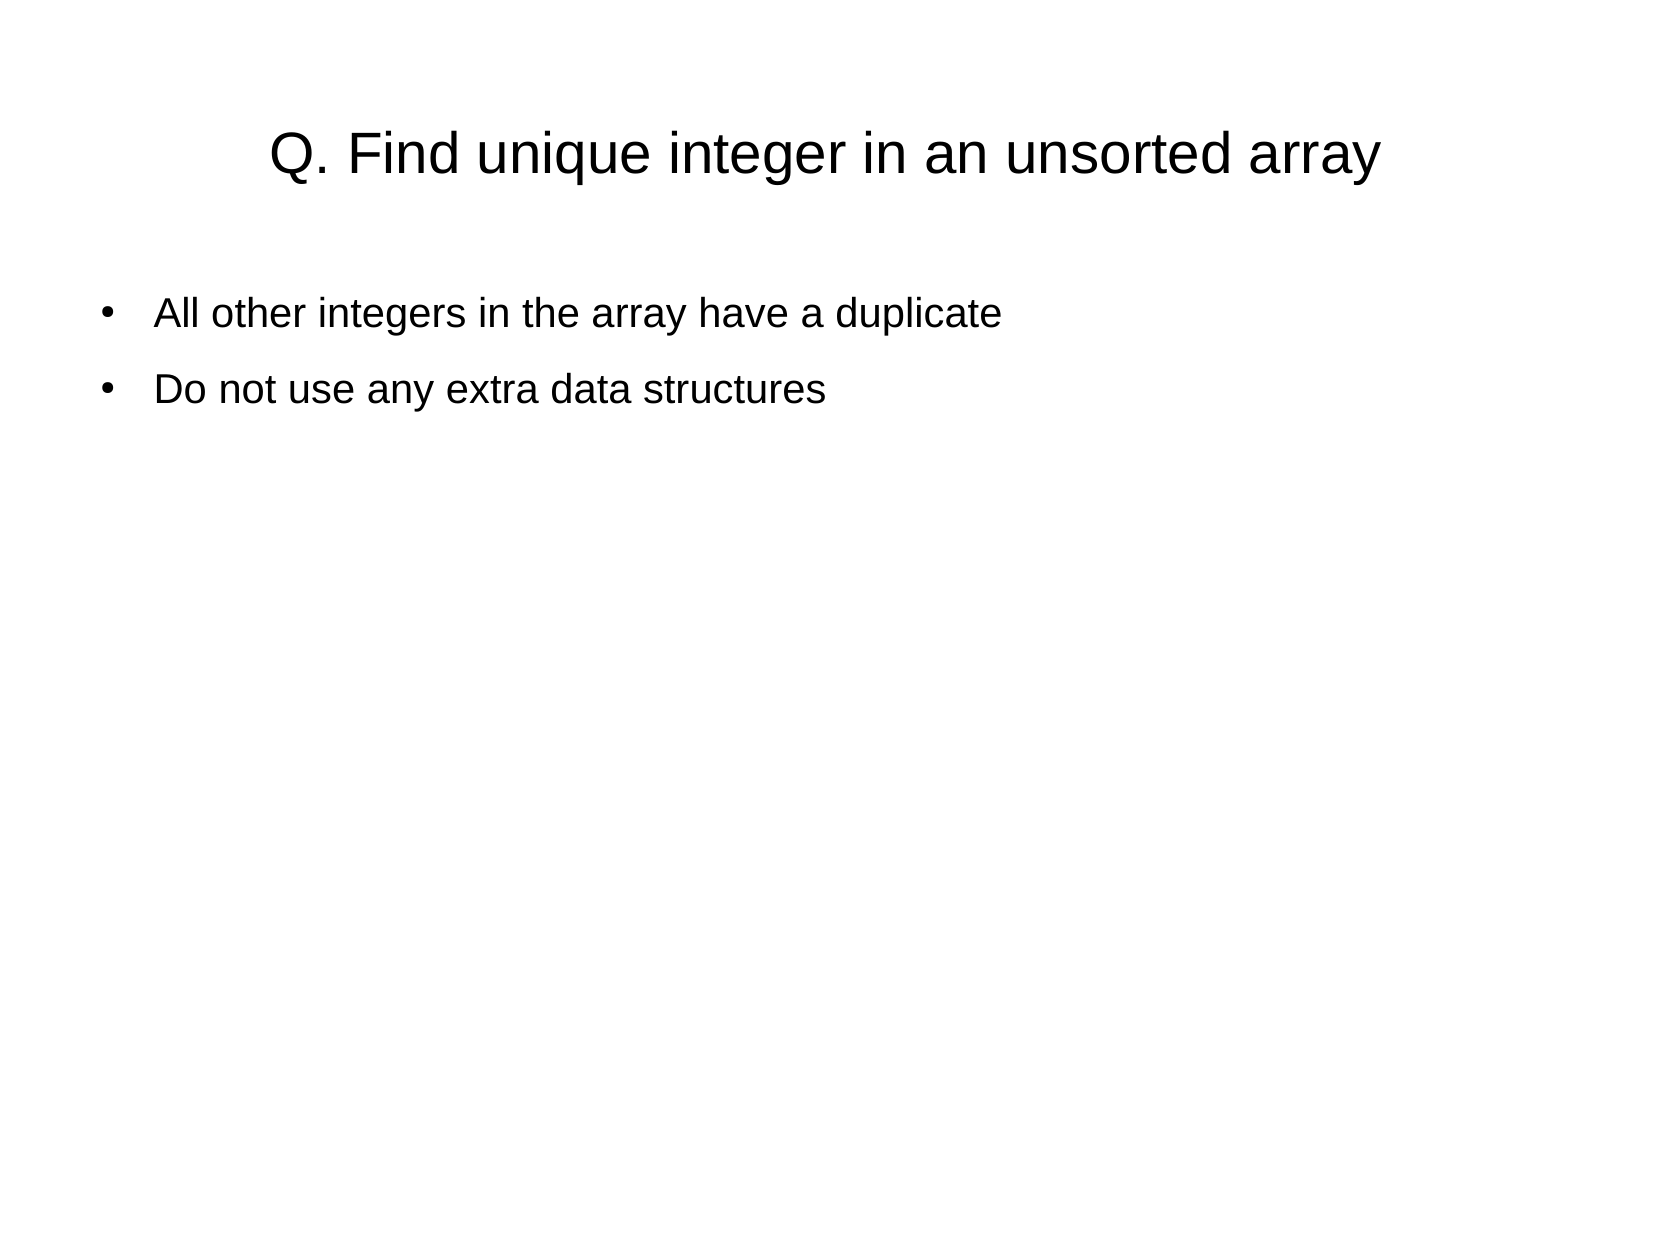

# Q. Find unique integer in an unsorted array
All other integers in the array have a duplicate
Do not use any extra data structures